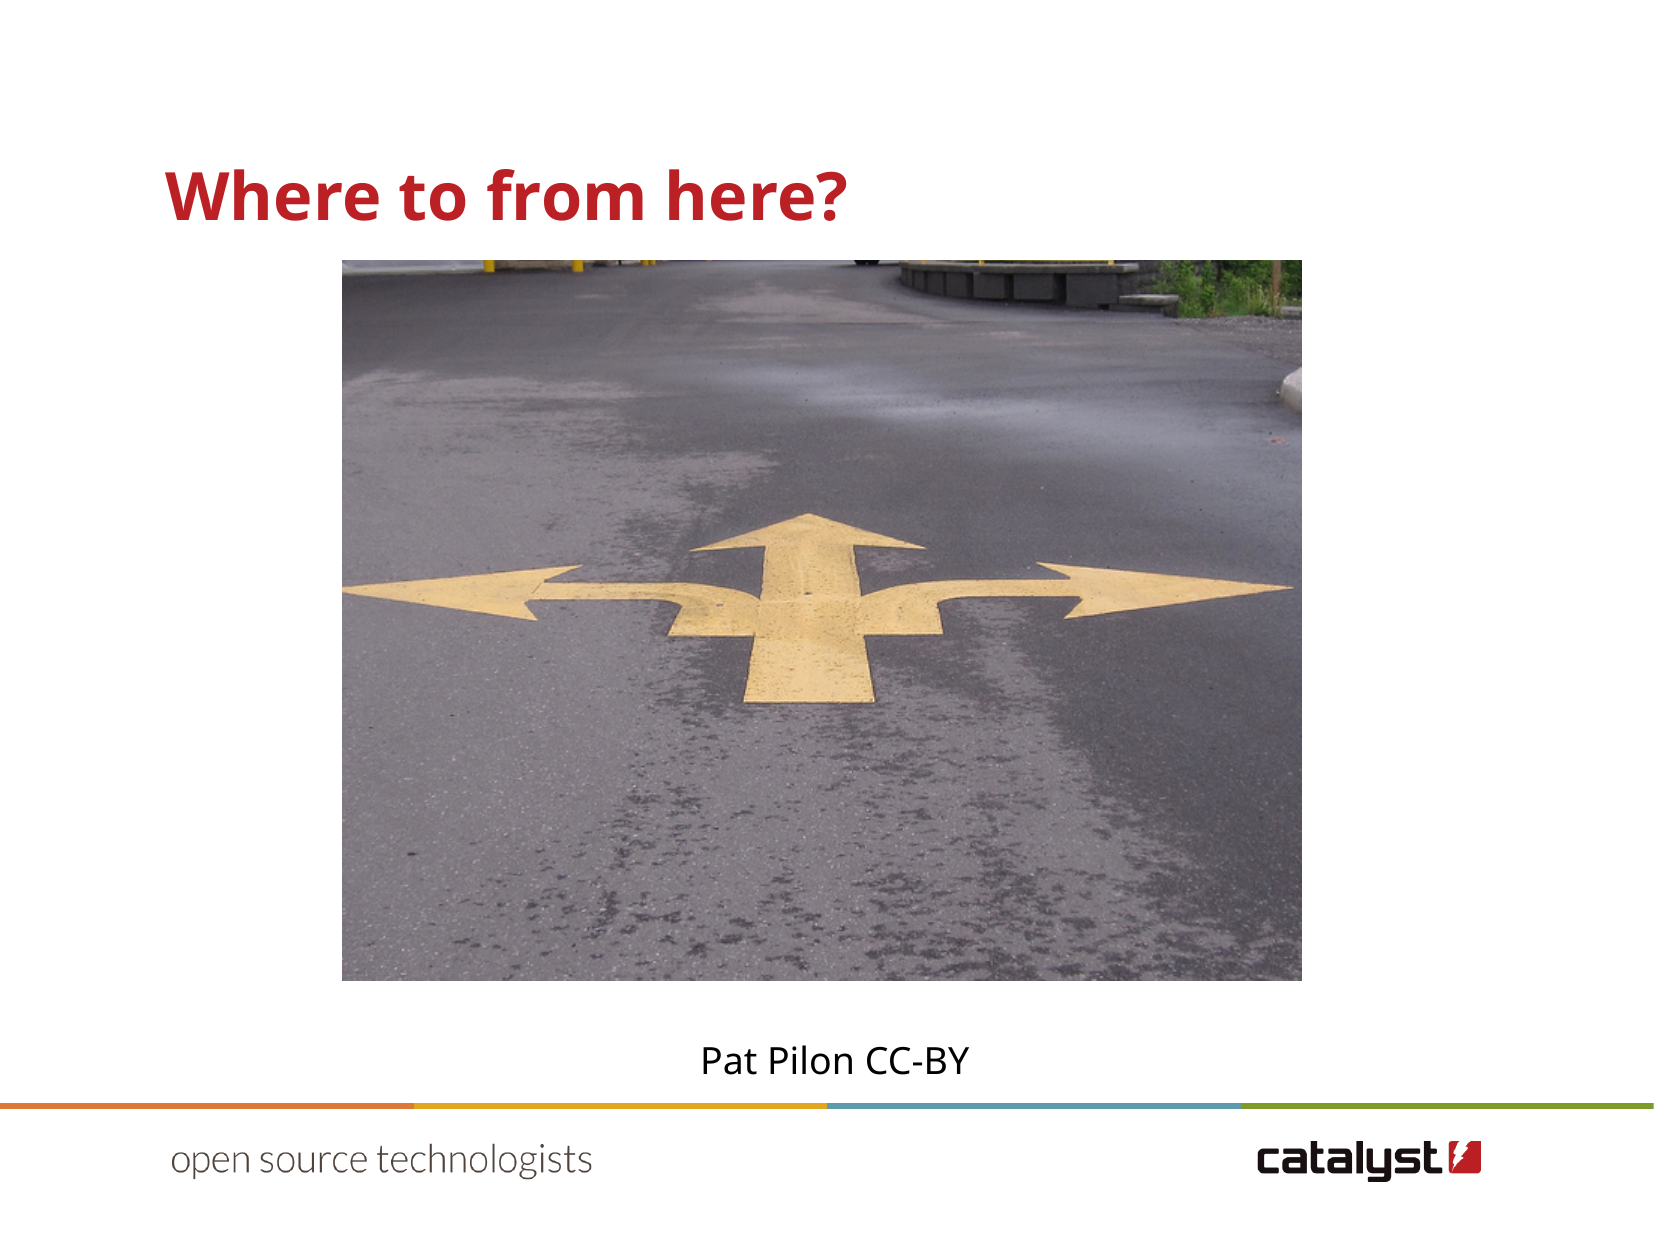

# Where to from here?
Pat Pilon CC-BY